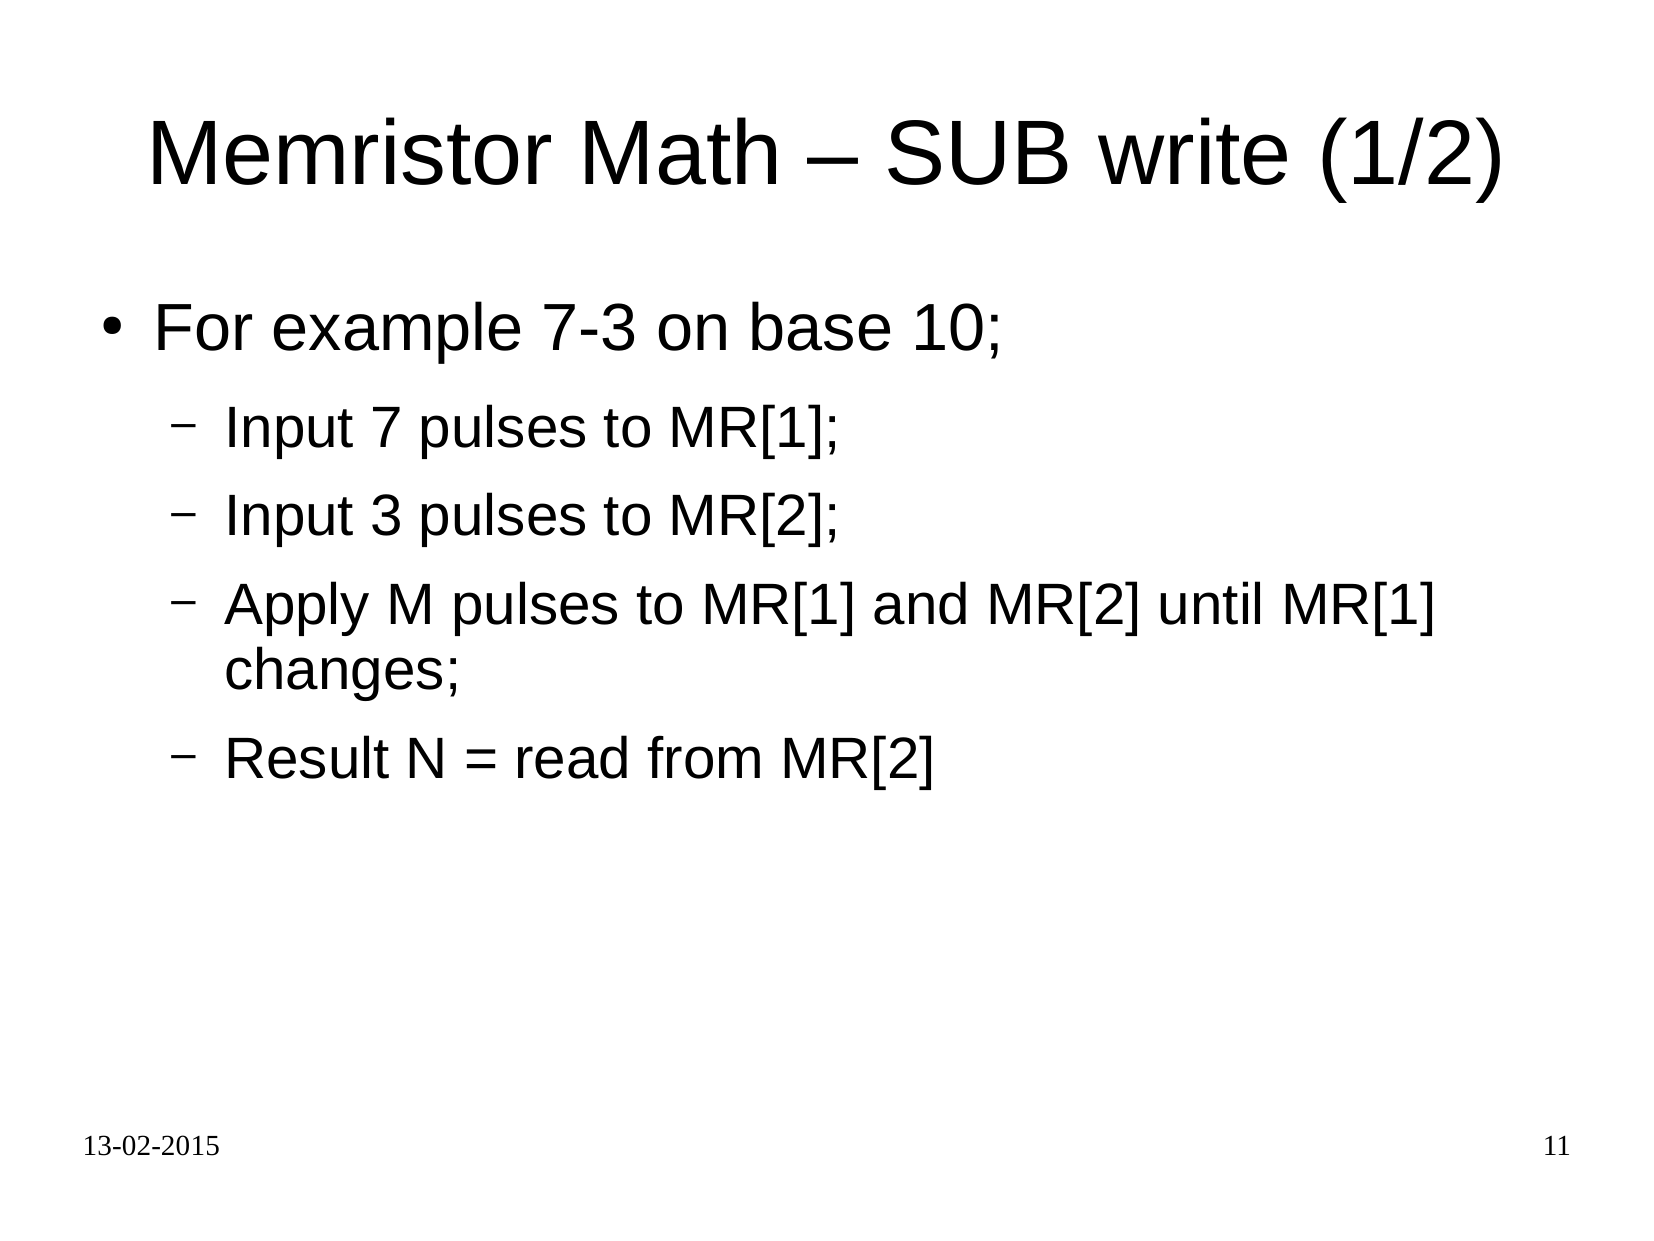

# Memristor Math – SUB write (1/2)
For example 7-3 on base 10;
Input 7 pulses to MR[1];
Input 3 pulses to MR[2];
Apply M pulses to MR[1] and MR[2] until MR[1] changes;
Result N = read from MR[2]
13-02-2015
11